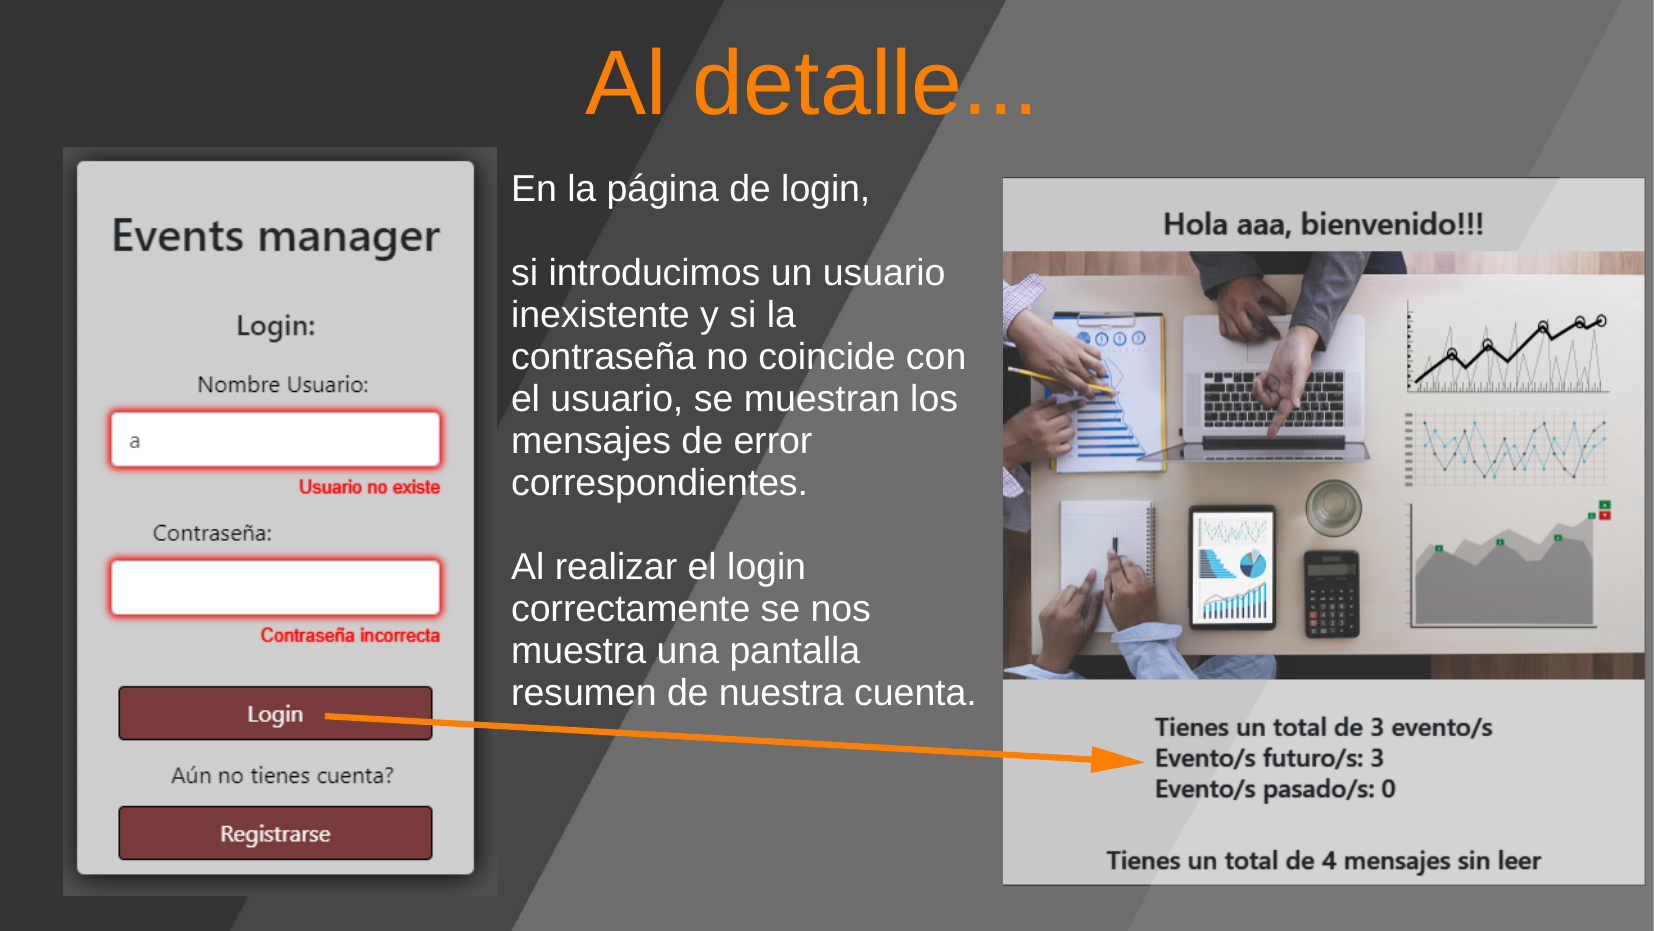

# Al detalle...
En la página de login,
si introducimos un usuario inexistente y si la contraseña no coincide con el usuario, se muestran los mensajes de error correspondientes.
Al realizar el login correctamente se nos muestra una pantalla resumen de nuestra cuenta.